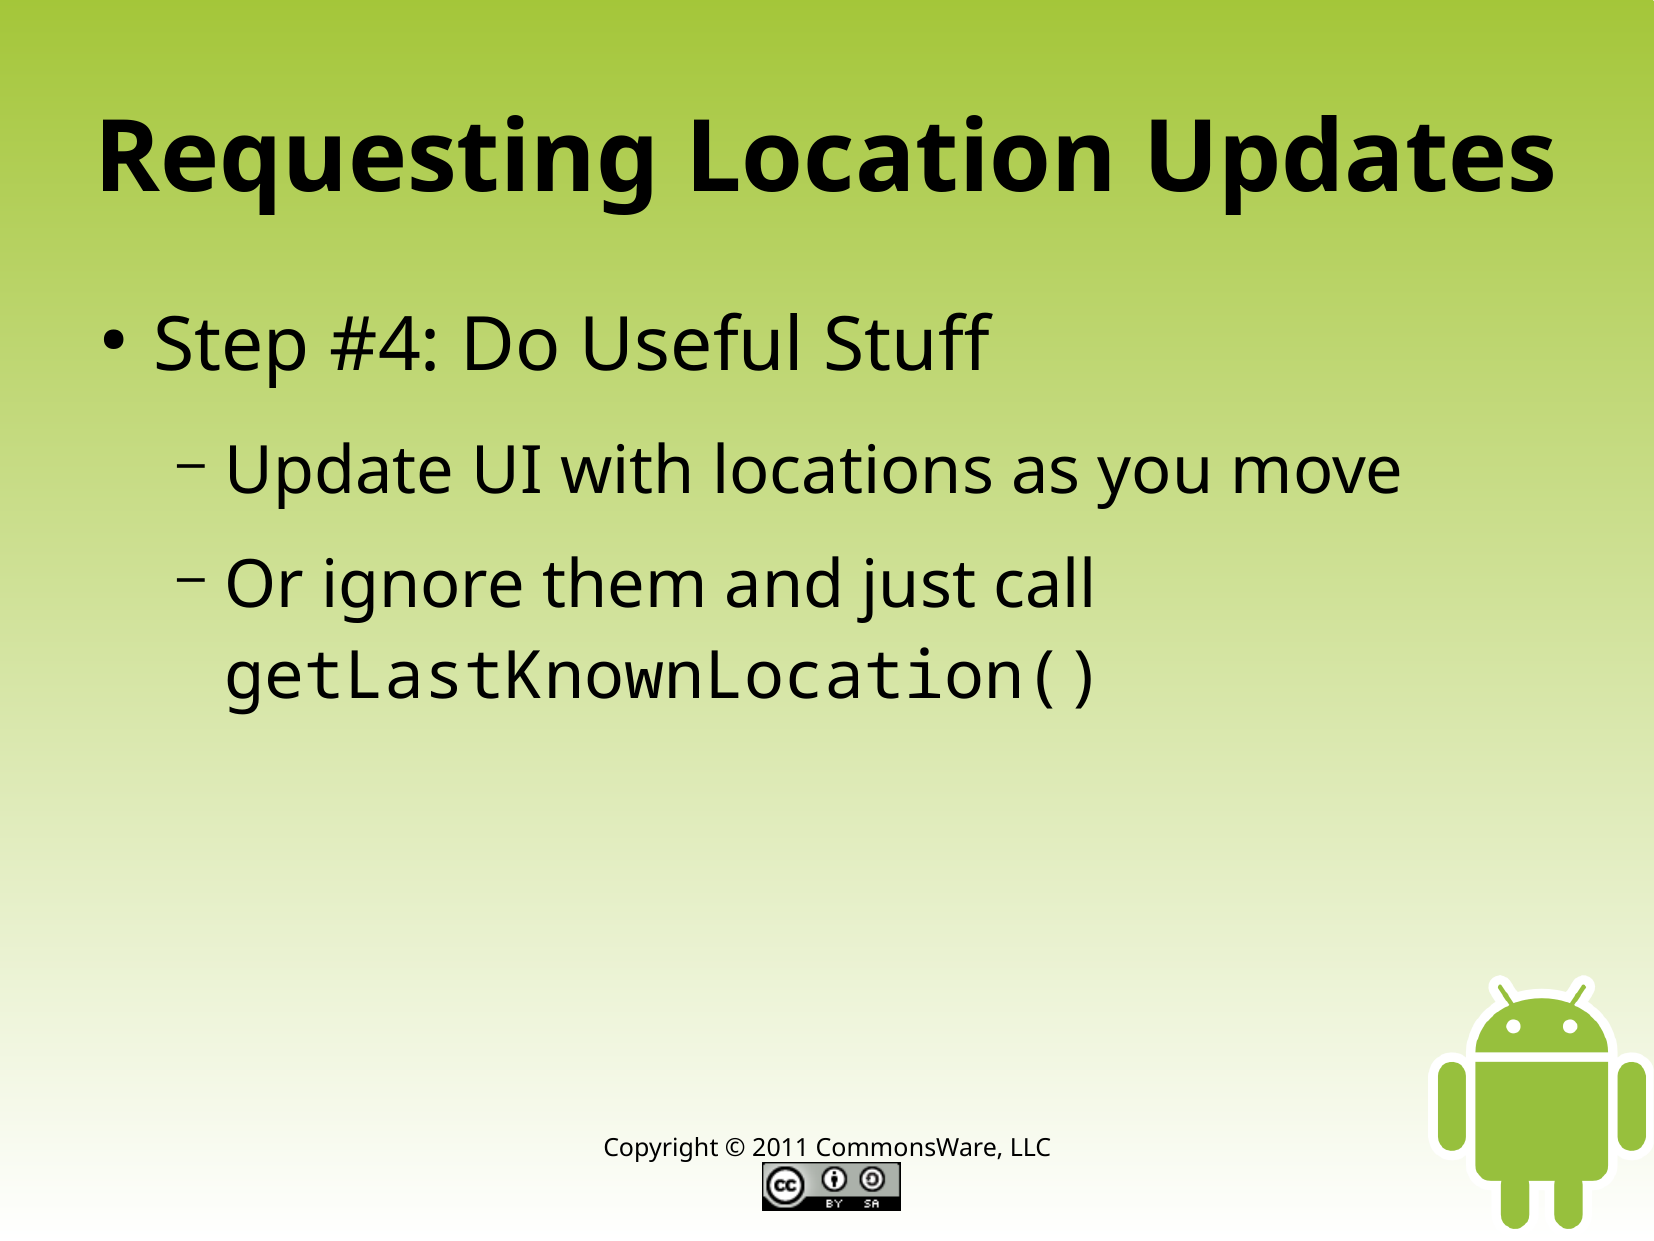

# Requesting Location Updates
Step #4: Do Useful Stuff
Update UI with locations as you move
Or ignore them and just call getLastKnownLocation()